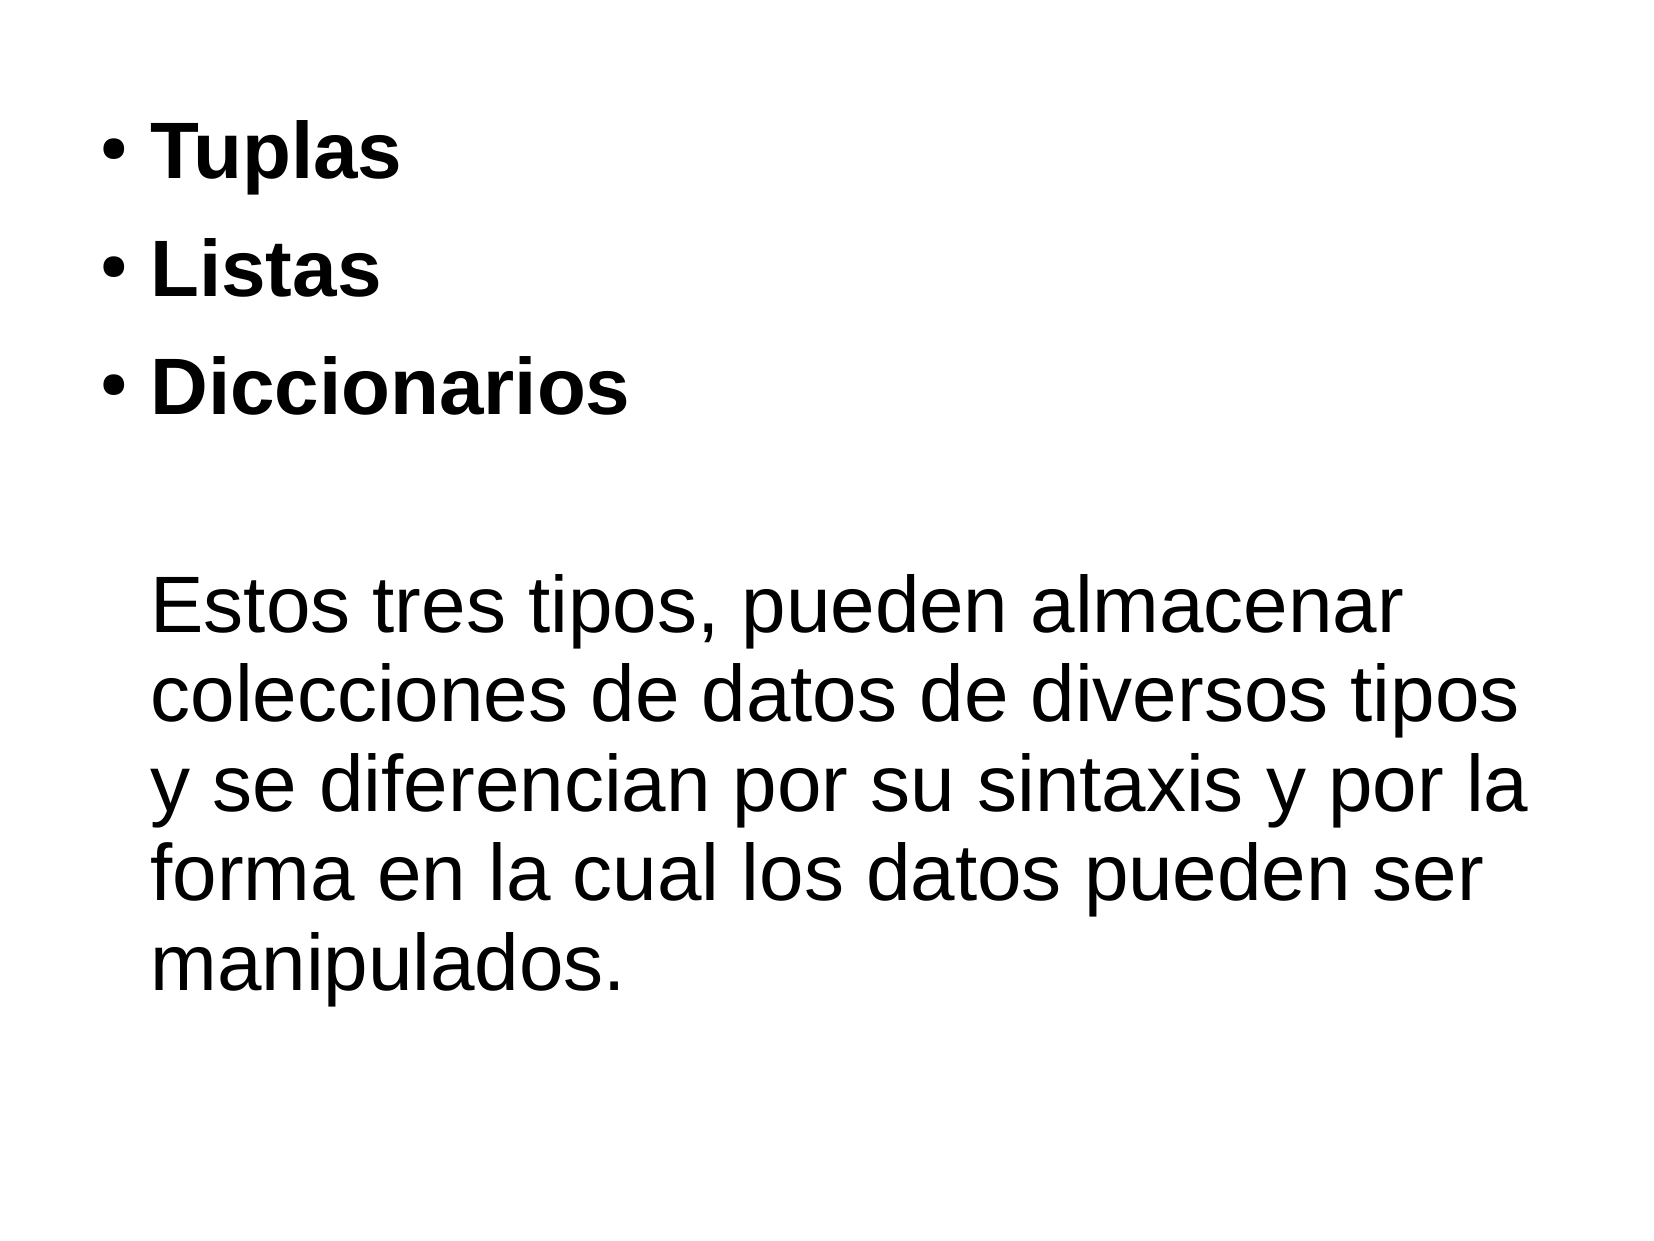

# Tuplas
Listas
Diccionarios
Estos tres tipos, pueden almacenar colecciones de datos de diversos tipos y se diferencian por su sintaxis y por la forma en la cual los datos pueden ser manipulados.